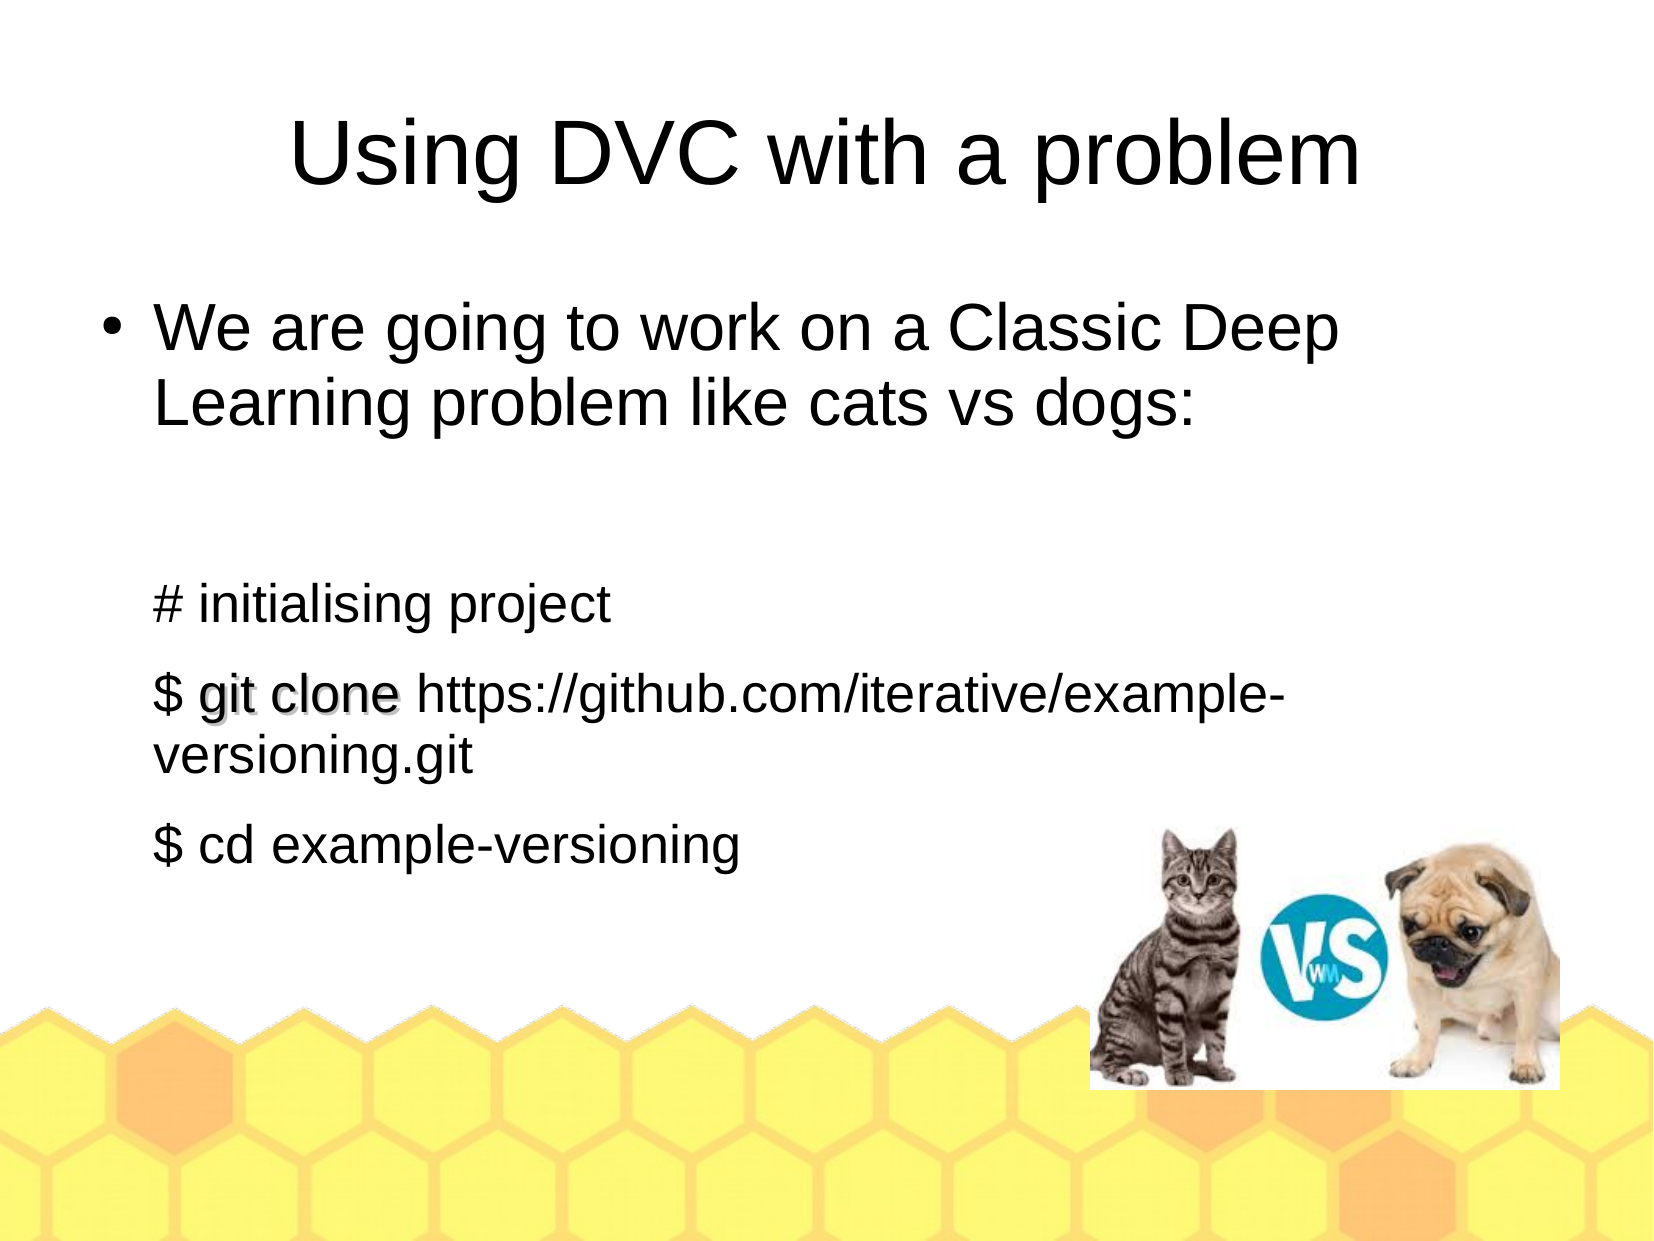

# Using DVC with a problem
We are going to work on a Classic Deep Learning problem like cats vs dogs:
# initialising project
$ git clone https://github.com/iterative/example-versioning.git
$ cd example-versioning